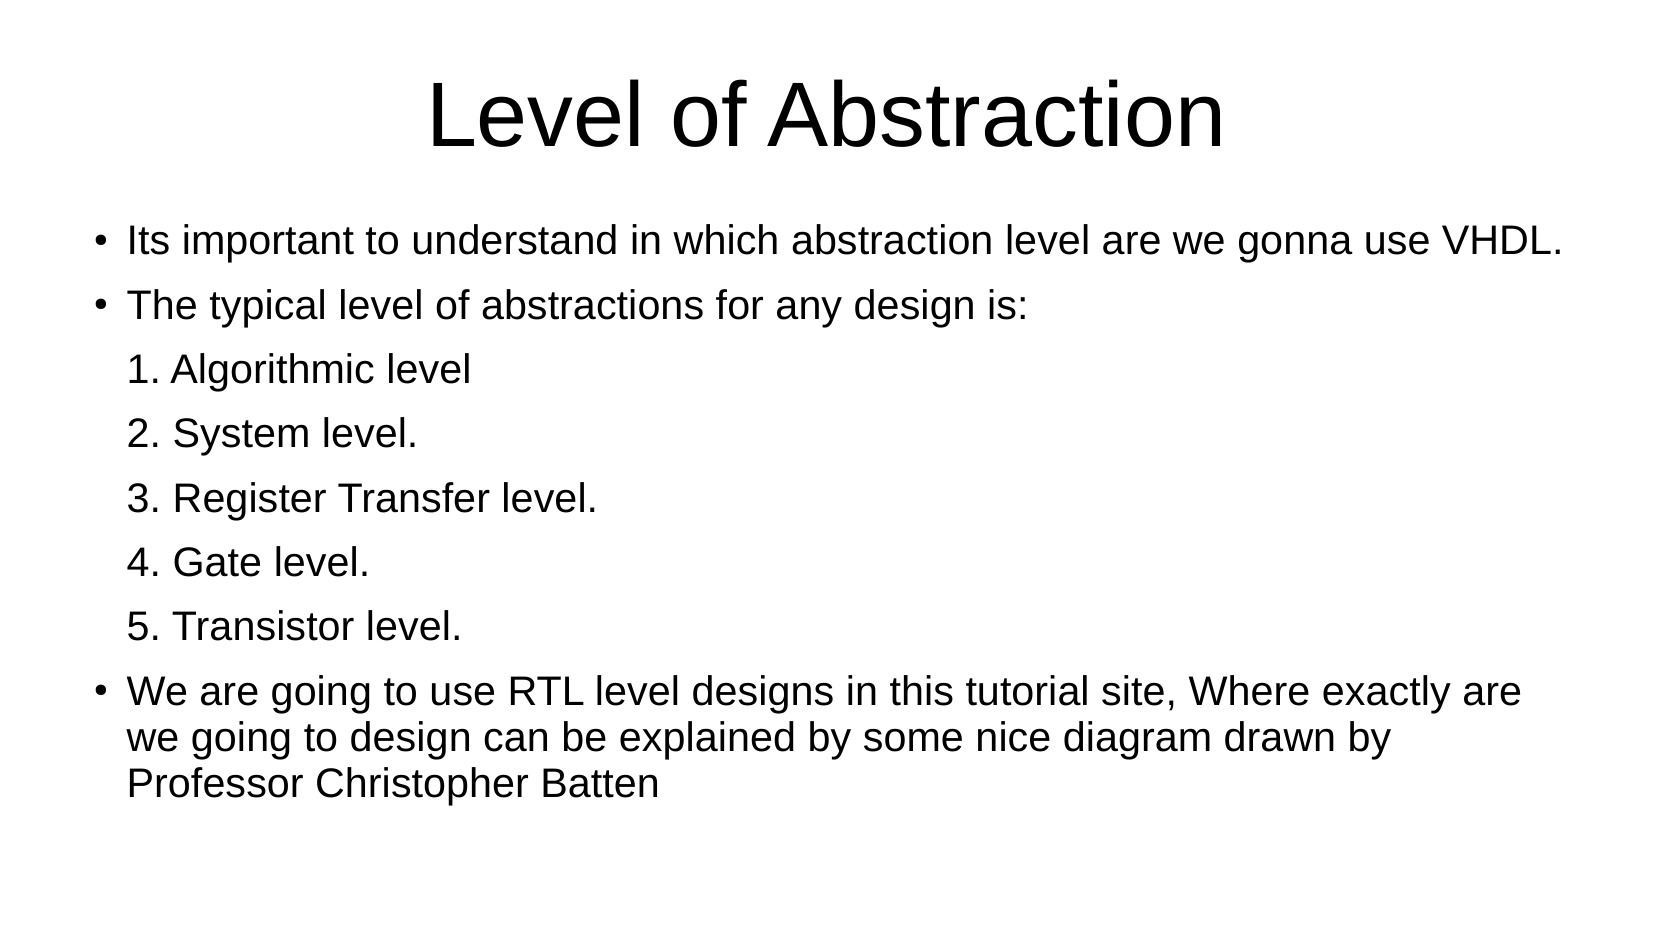

# Level of Abstraction
Its important to understand in which abstraction level are we gonna use VHDL.
The typical level of abstractions for any design is:
1. Algorithmic level
2. System level.
3. Register Transfer level.
4. Gate level.
5. Transistor level.
We are going to use RTL level designs in this tutorial site, Where exactly are we going to design can be explained by some nice diagram drawn by Professor Christopher Batten